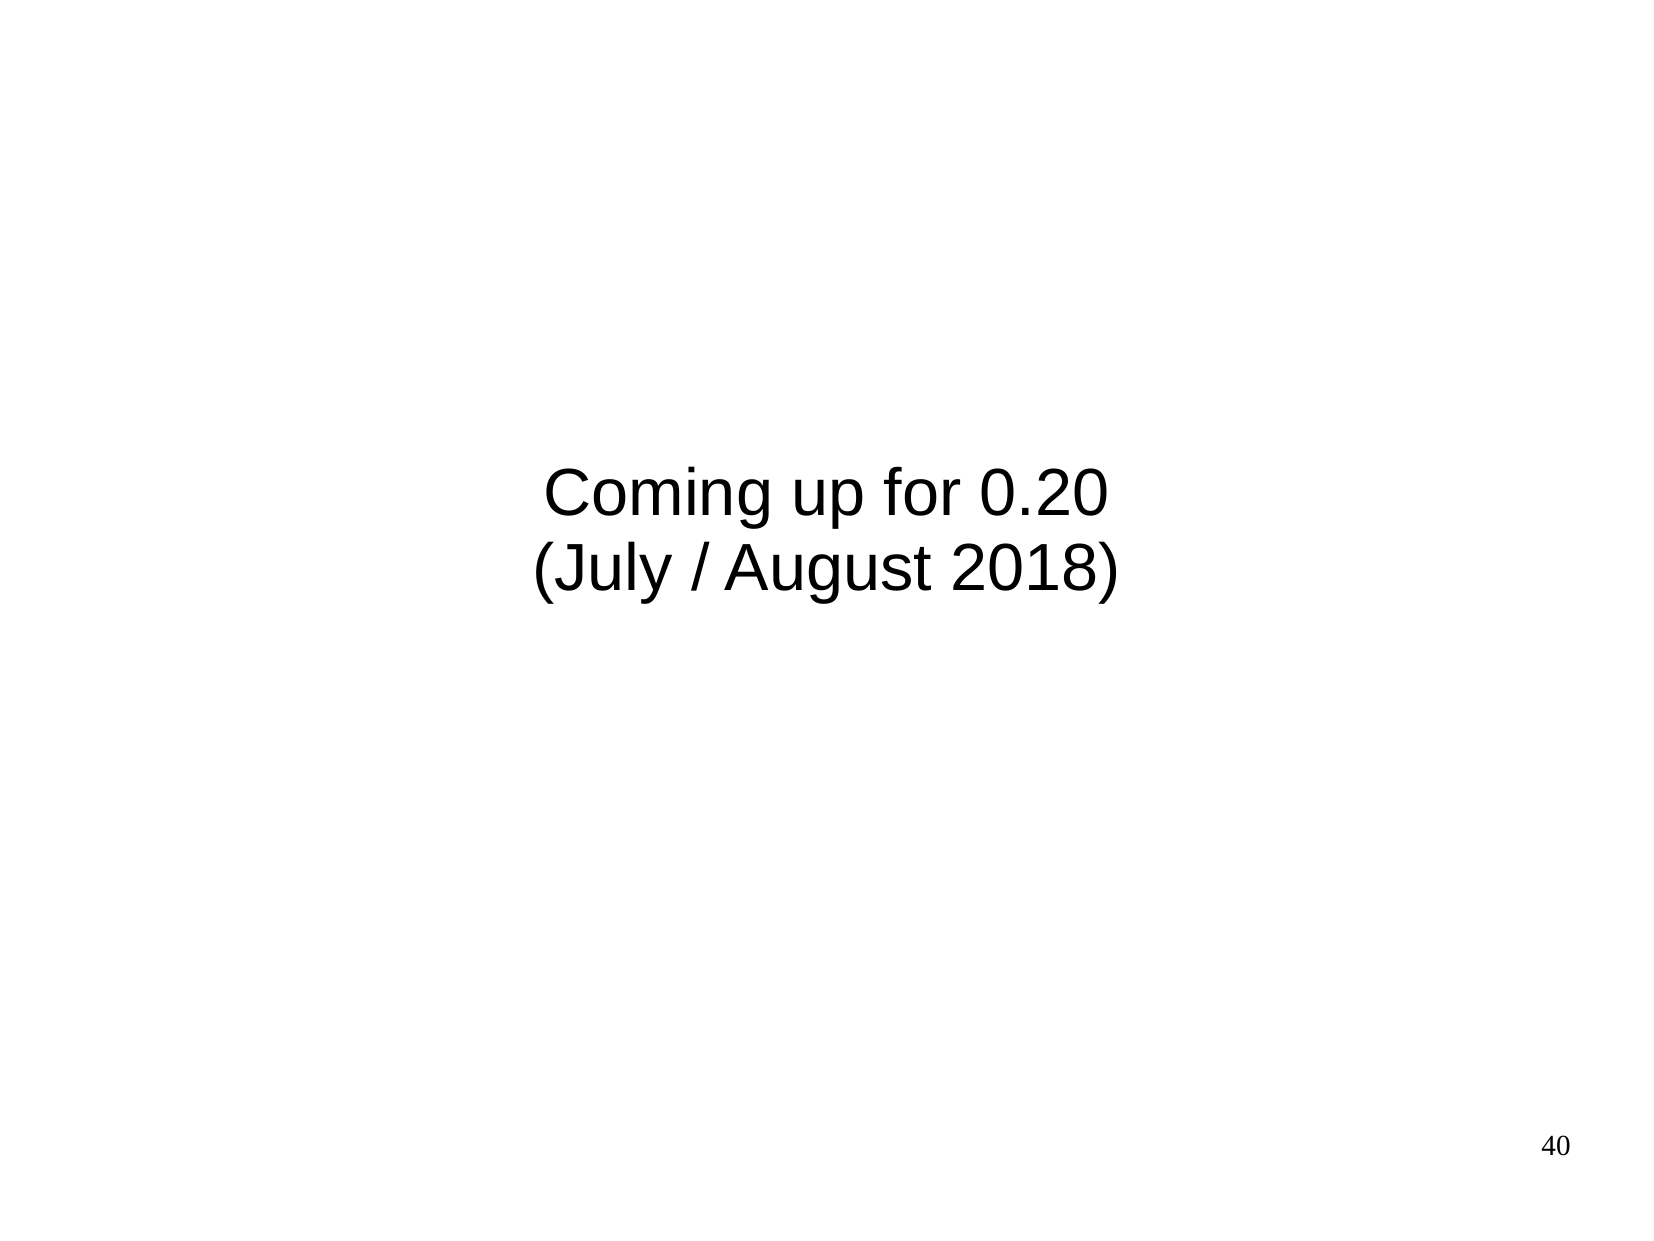

# Coming up for 0.20 (July / August 2018)
40